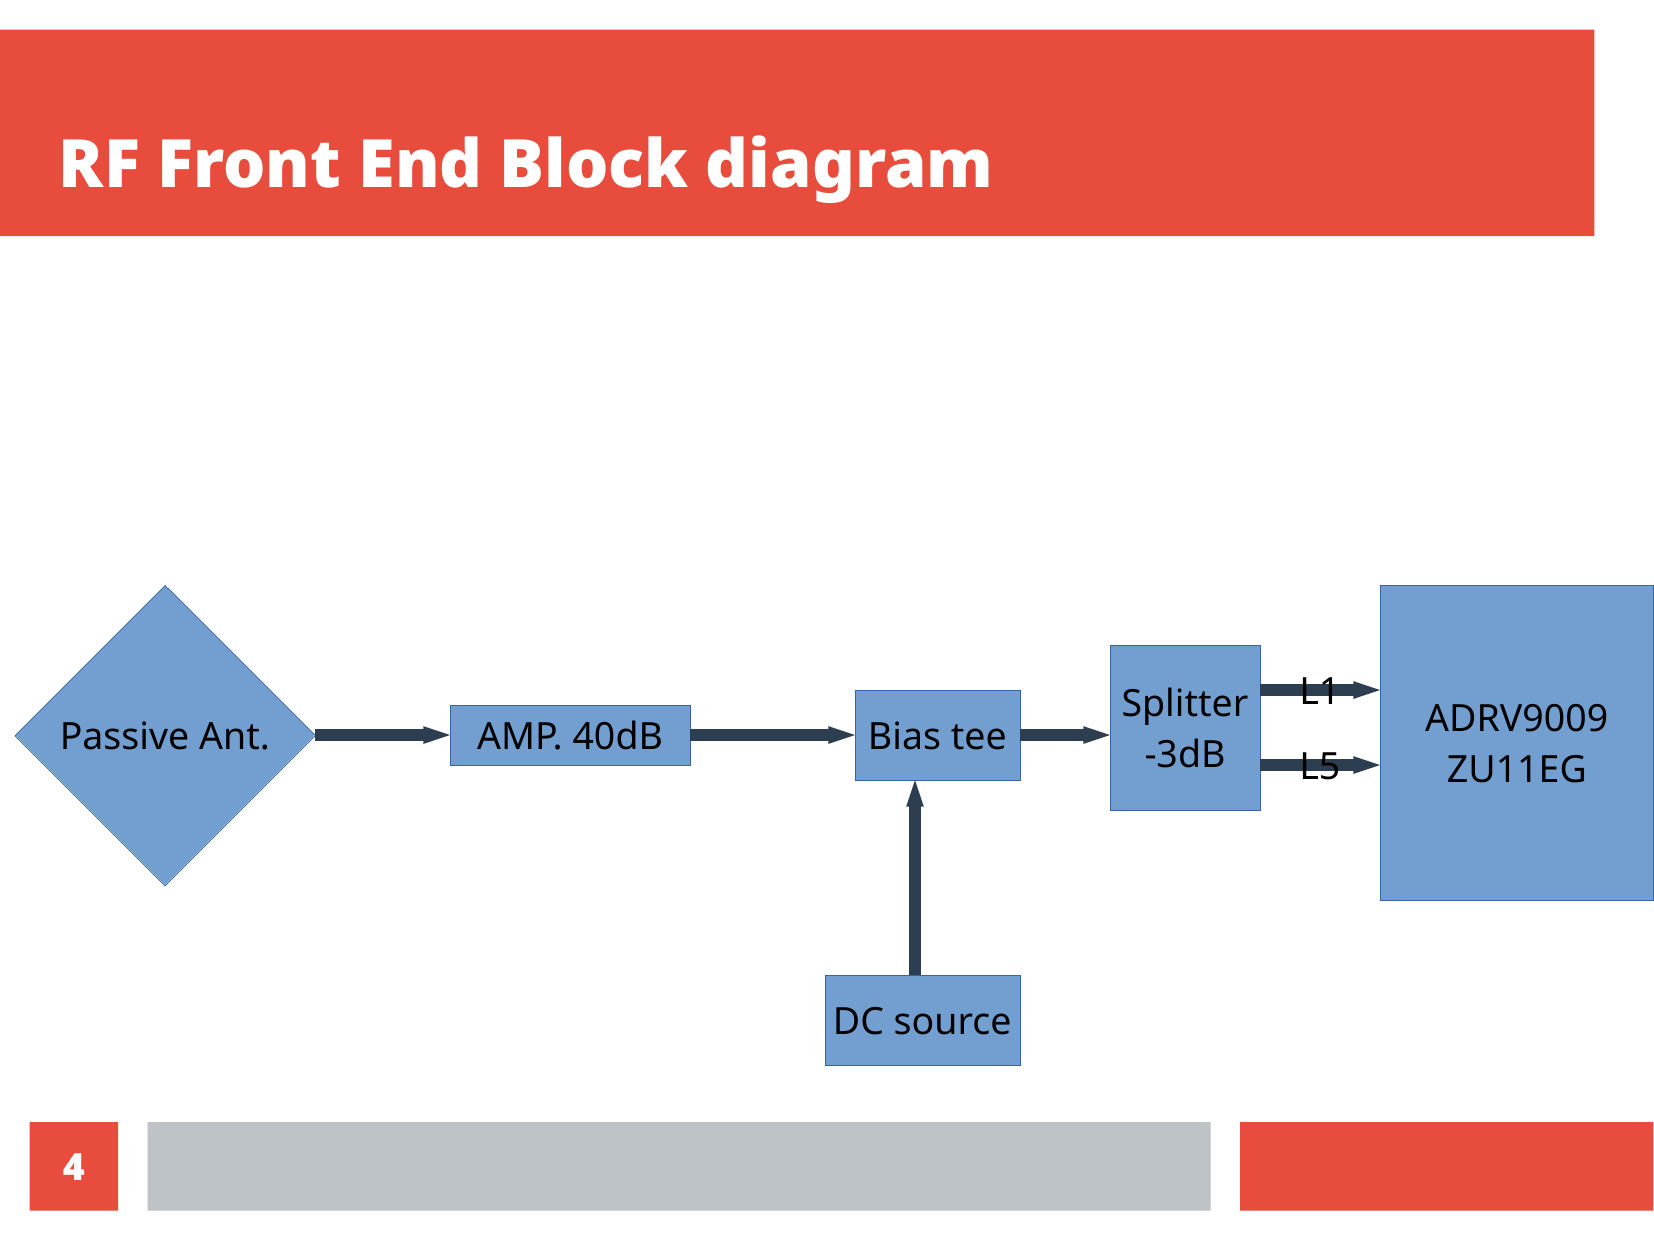

# RF Front End Block diagram
Passive Ant.
ADRV9009
ZU11EG
Splitter
-3dB
Bias tee
L1
AMP. 40dB
L5
DC source
4